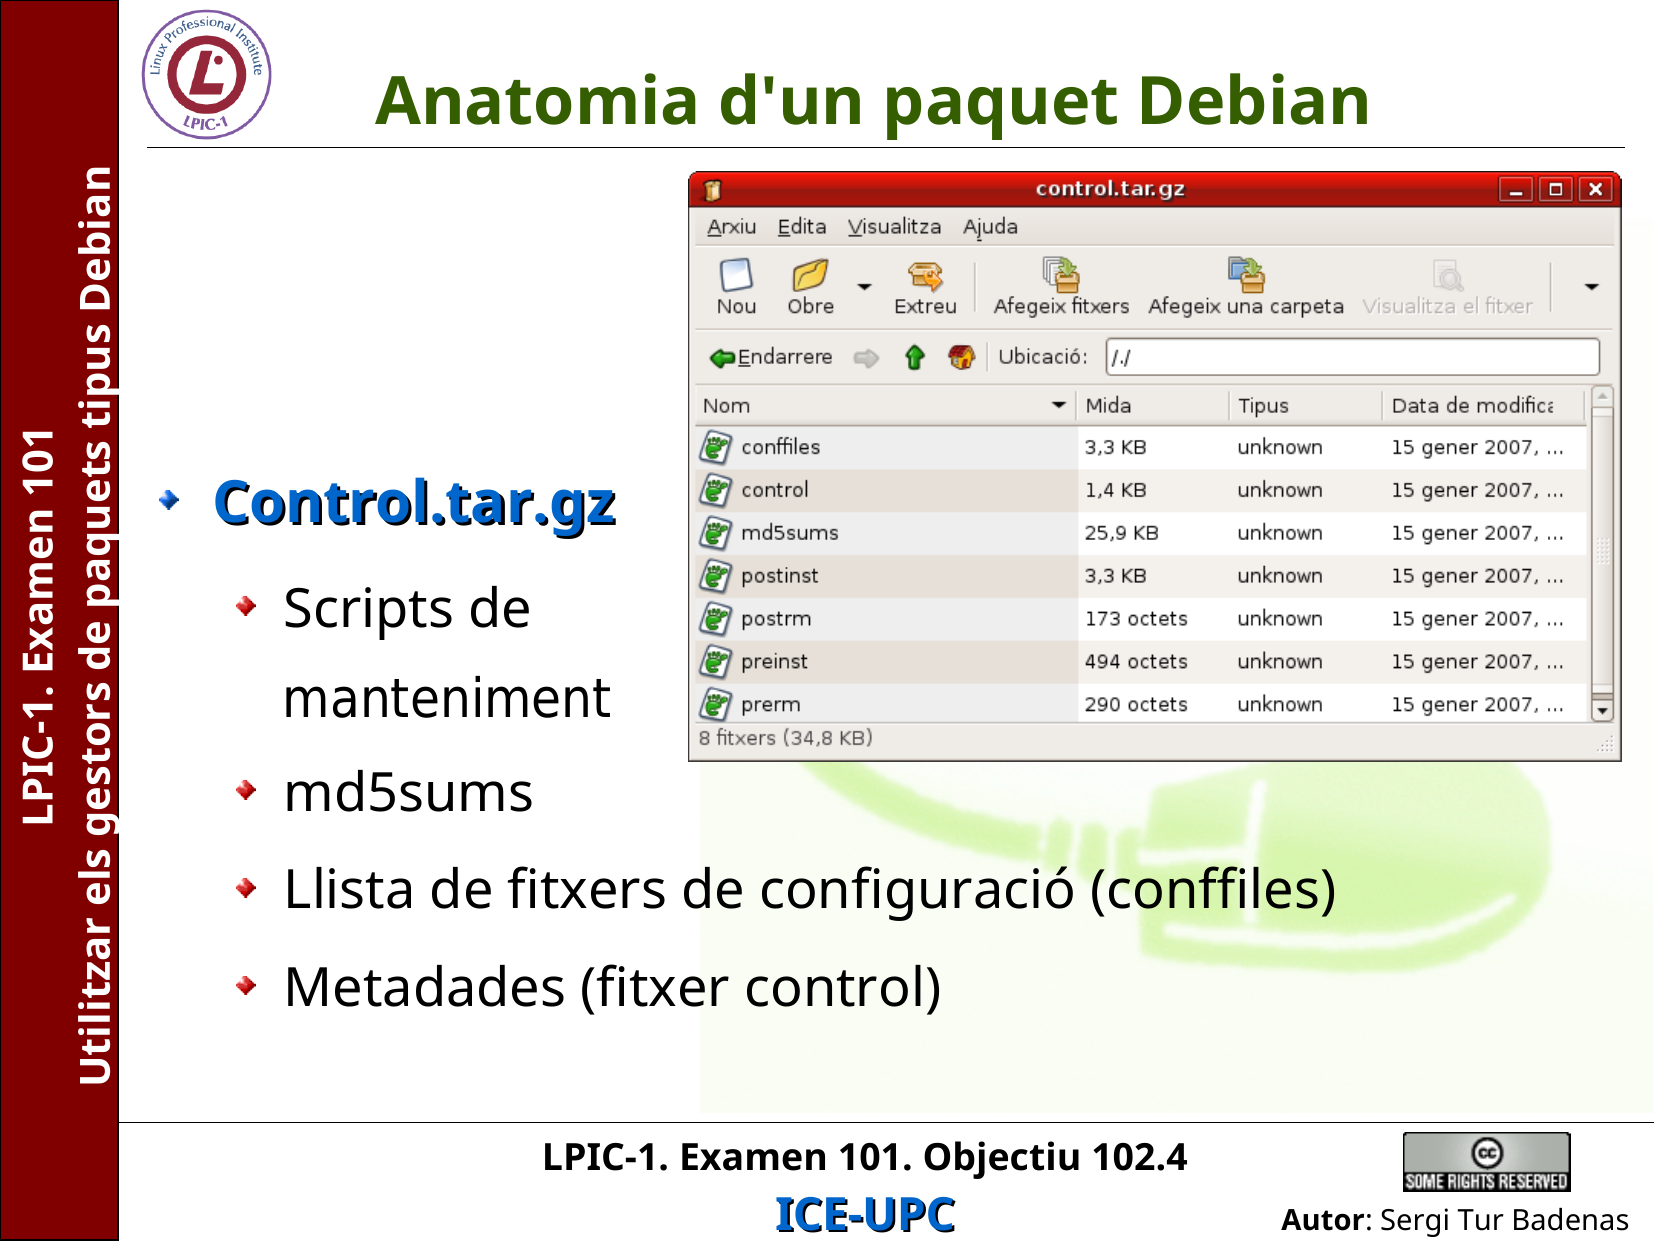

# Anatomia d'un paquet Debian
Control.tar.gz
Scripts de
 manteniment
md5sums
Llista de fitxers de configuració (conffiles)
Metadades (fitxer control)